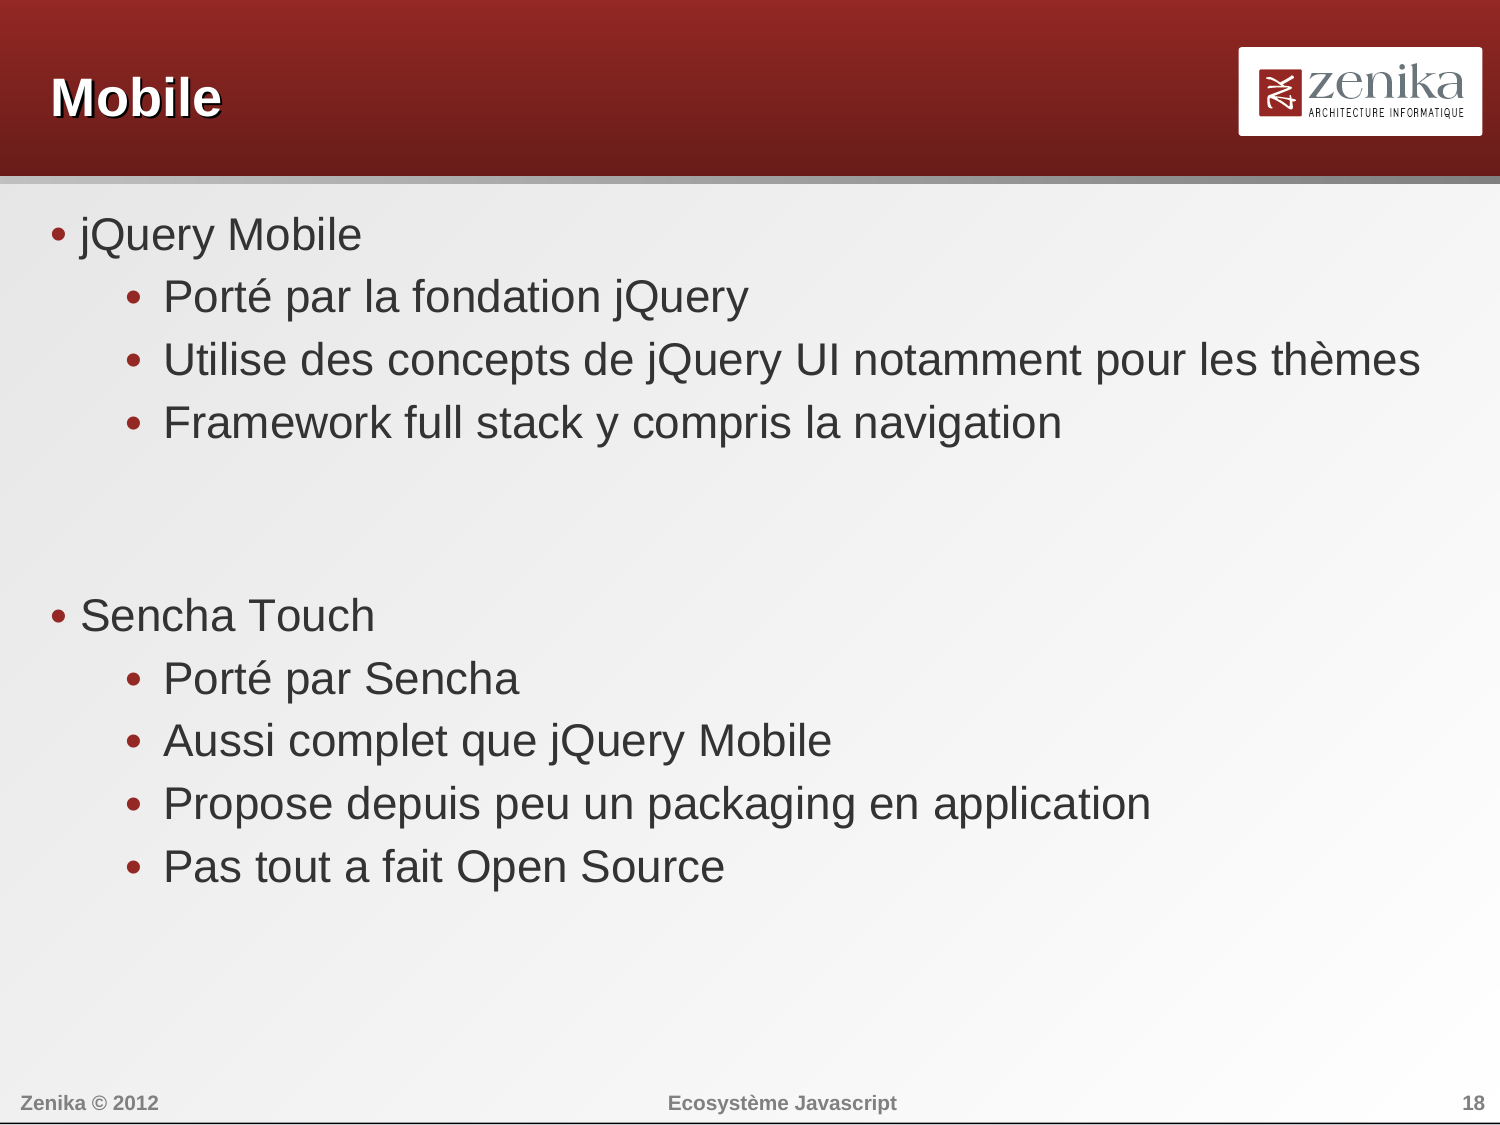

# Mobile
 jQuery Mobile
Porté par la fondation jQuery
Utilise des concepts de jQuery UI notamment pour les thèmes
Framework full stack y compris la navigation
 Sencha Touch
Porté par Sencha
Aussi complet que jQuery Mobile
Propose depuis peu un packaging en application
Pas tout a fait Open Source